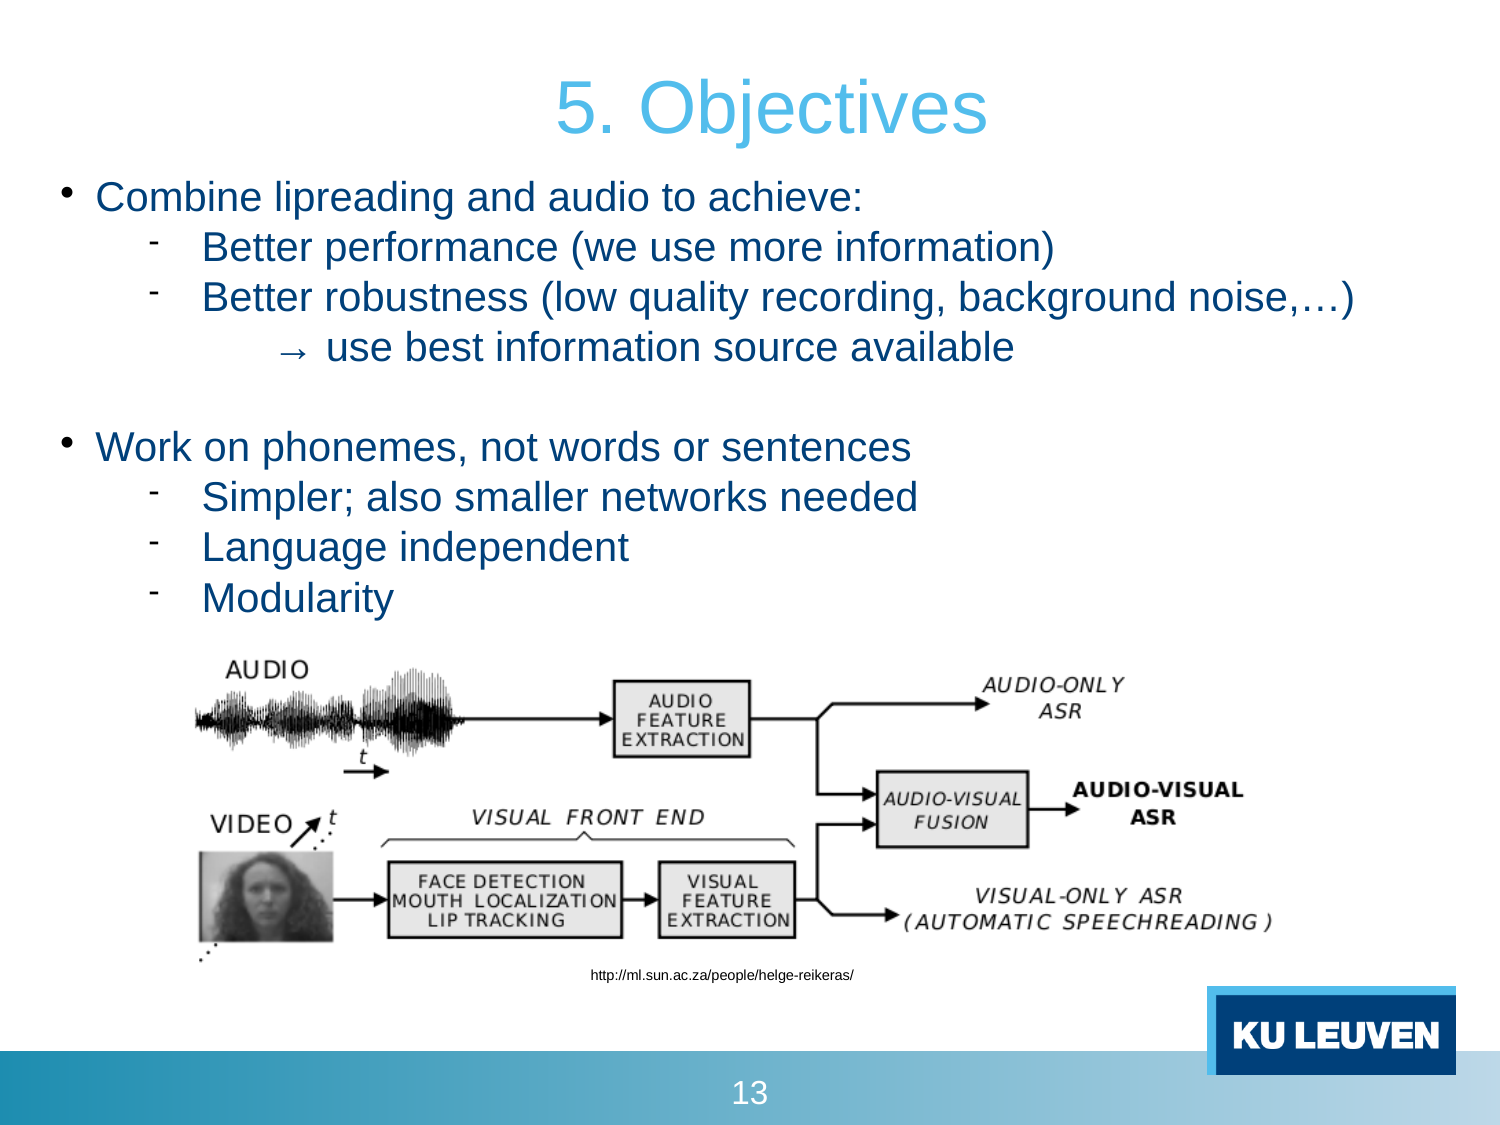

5. Objectives
Combine lipreading and audio to achieve:
Better performance (we use more information)
Better robustness (low quality recording, background noise,…)
→ use best information source available
Work on phonemes, not words or sentences
Simpler; also smaller networks needed
Language independent
Modularity
http://ml.sun.ac.za/people/helge-reikeras/